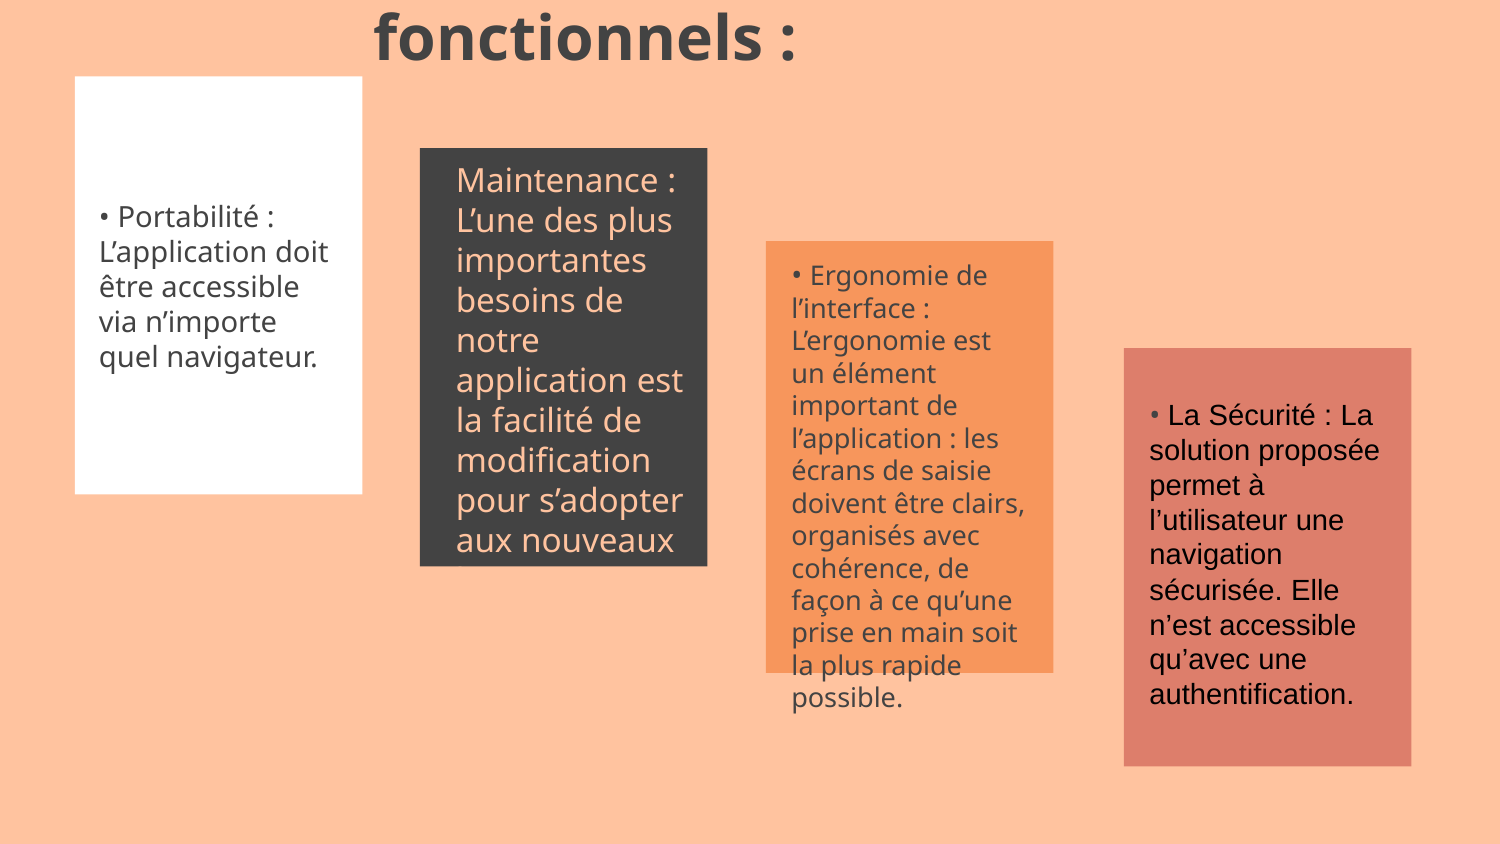

# Les besoins non fonctionnels :
• Portabilité : L’application doit être accessible via n’importe quel navigateur.
 • Maintenance : L’une des plus importantes besoins de notre application est la facilité de modification pour s’adopter aux nouveaux besoins.
• Ergonomie de l’interface : L’ergonomie est un élément important de l’application : les écrans de saisie doivent être clairs, organisés avec cohérence, de façon à ce qu’une prise en main soit la plus rapide possible.
• La Sécurité : La solution proposée permet à l’utilisateur une navigation sécurisée. Elle n’est accessible qu’avec une authentification.